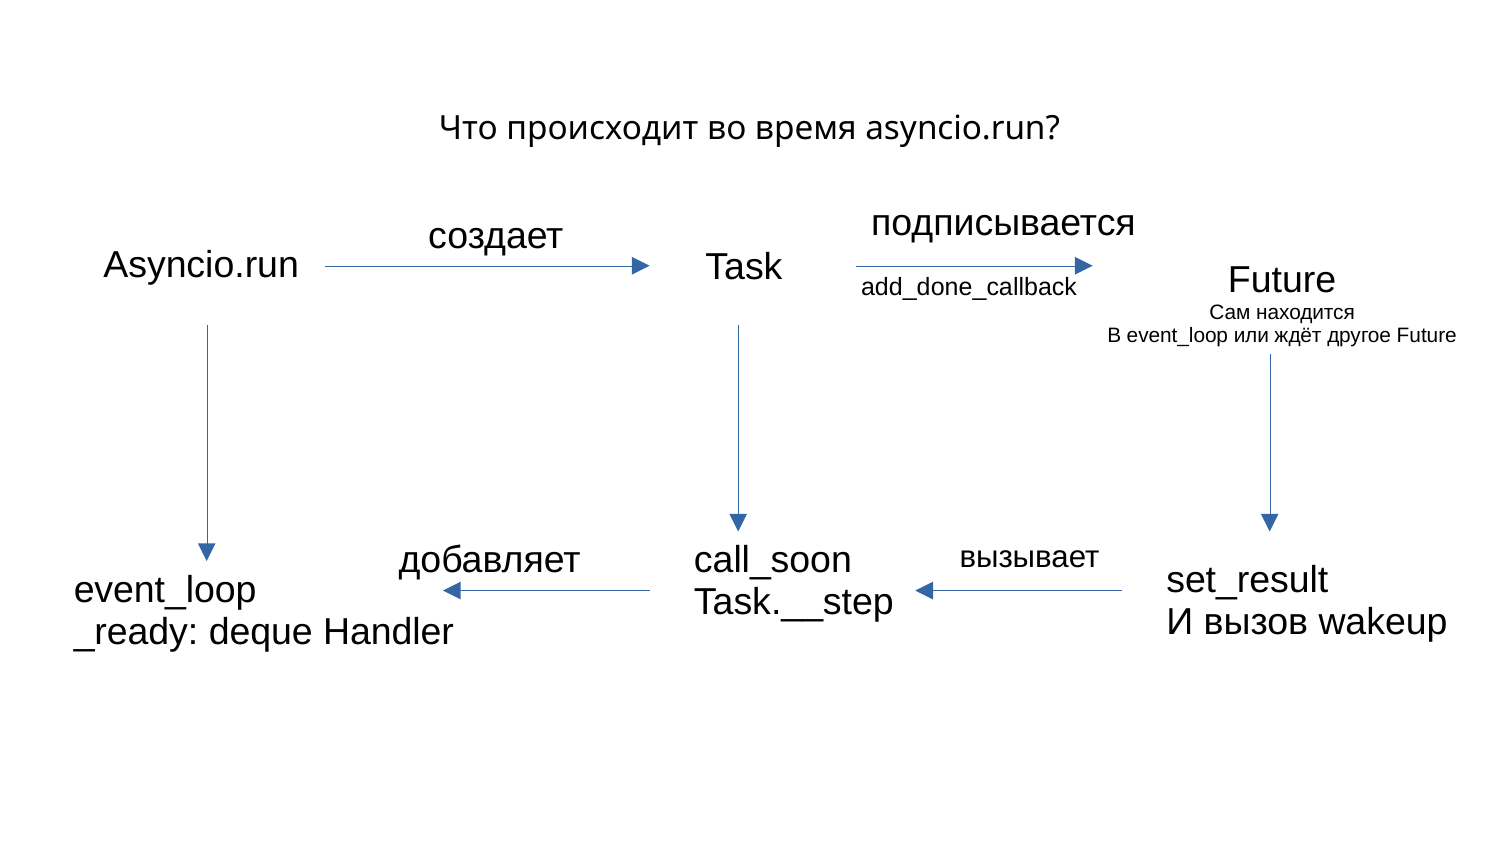

# Что происходит во время asyncio.run?
подписывается
создает
Asyncio.run
Task
Future
Сам находится
В event_loop или ждёт другое Future
add_done_callback
добавляет
call_soon
Task.__step
вызывает
set_result
И вызов wakeup
event_loop
_ready: deque Handler